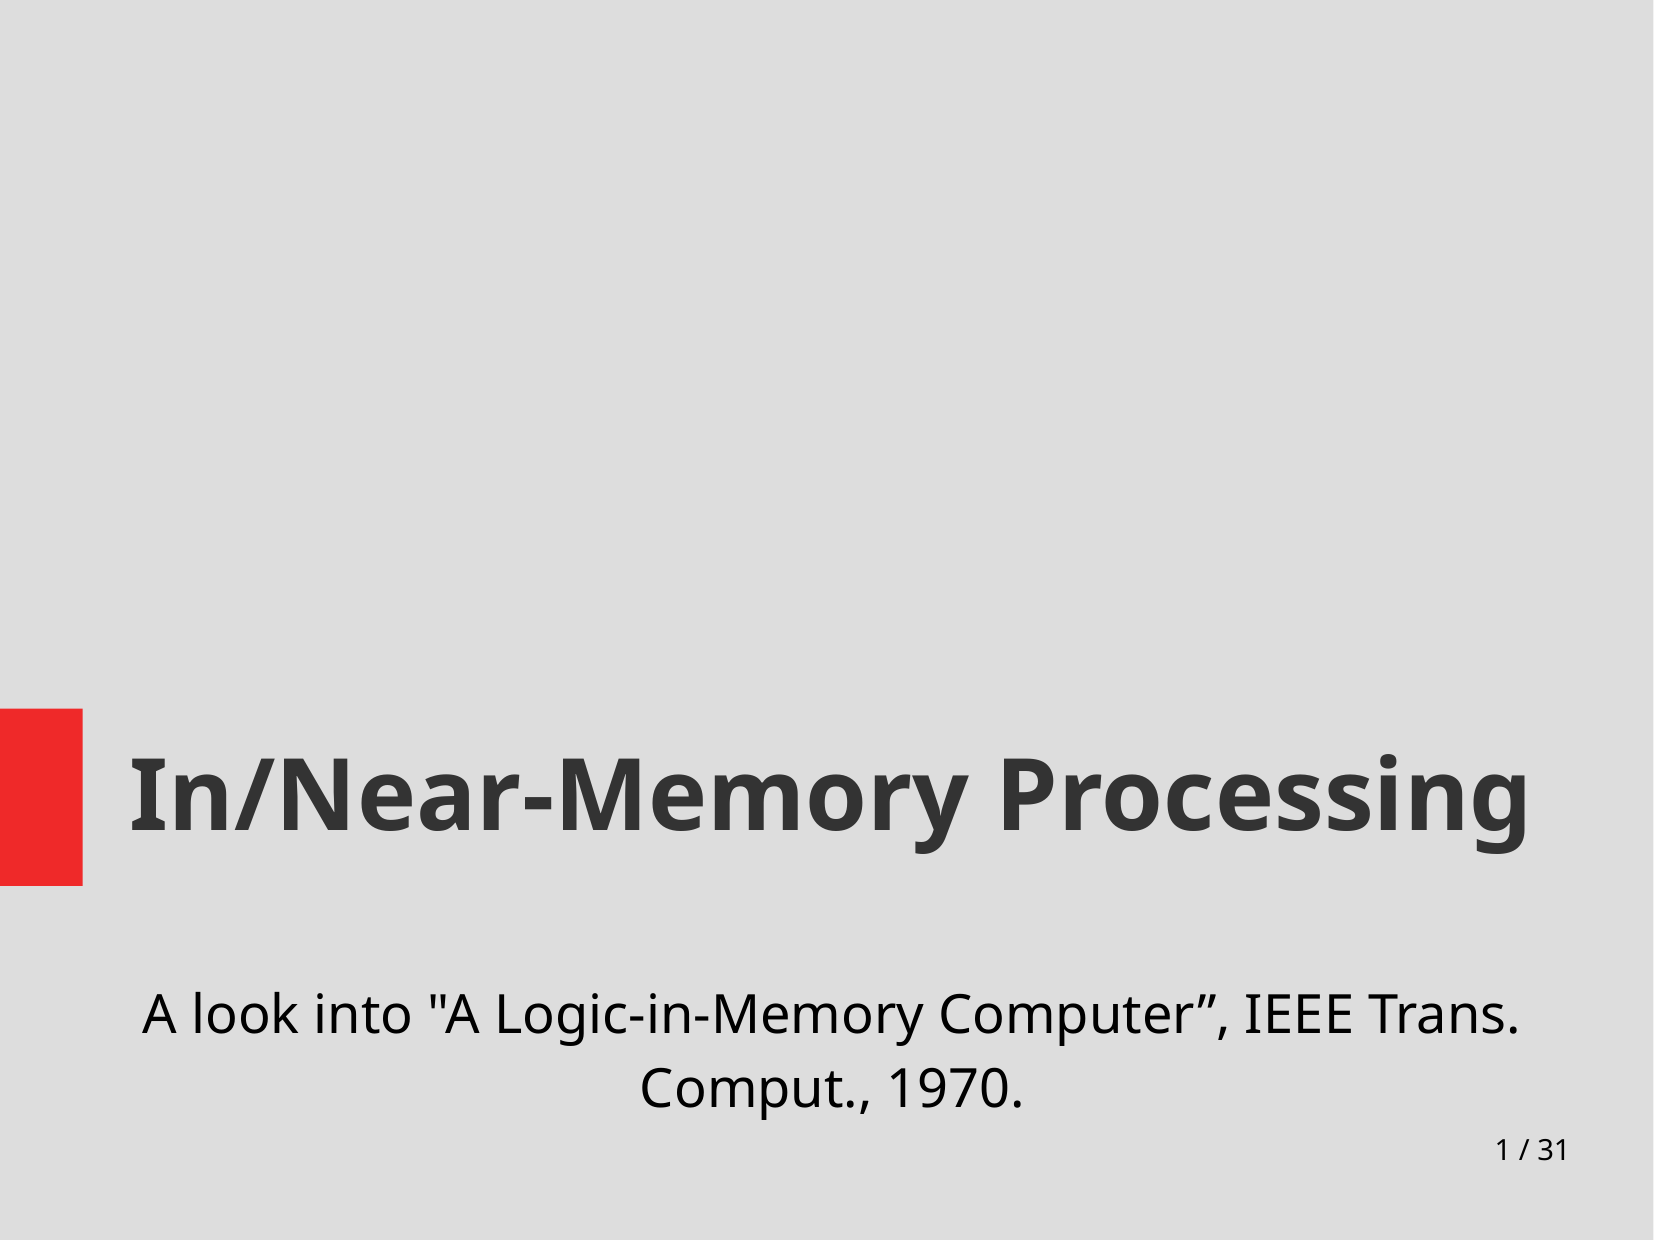

# In/Near-Memory Processing
A look into "A Logic-in-Memory Computer”, IEEE Trans. Comput., 1970.
1